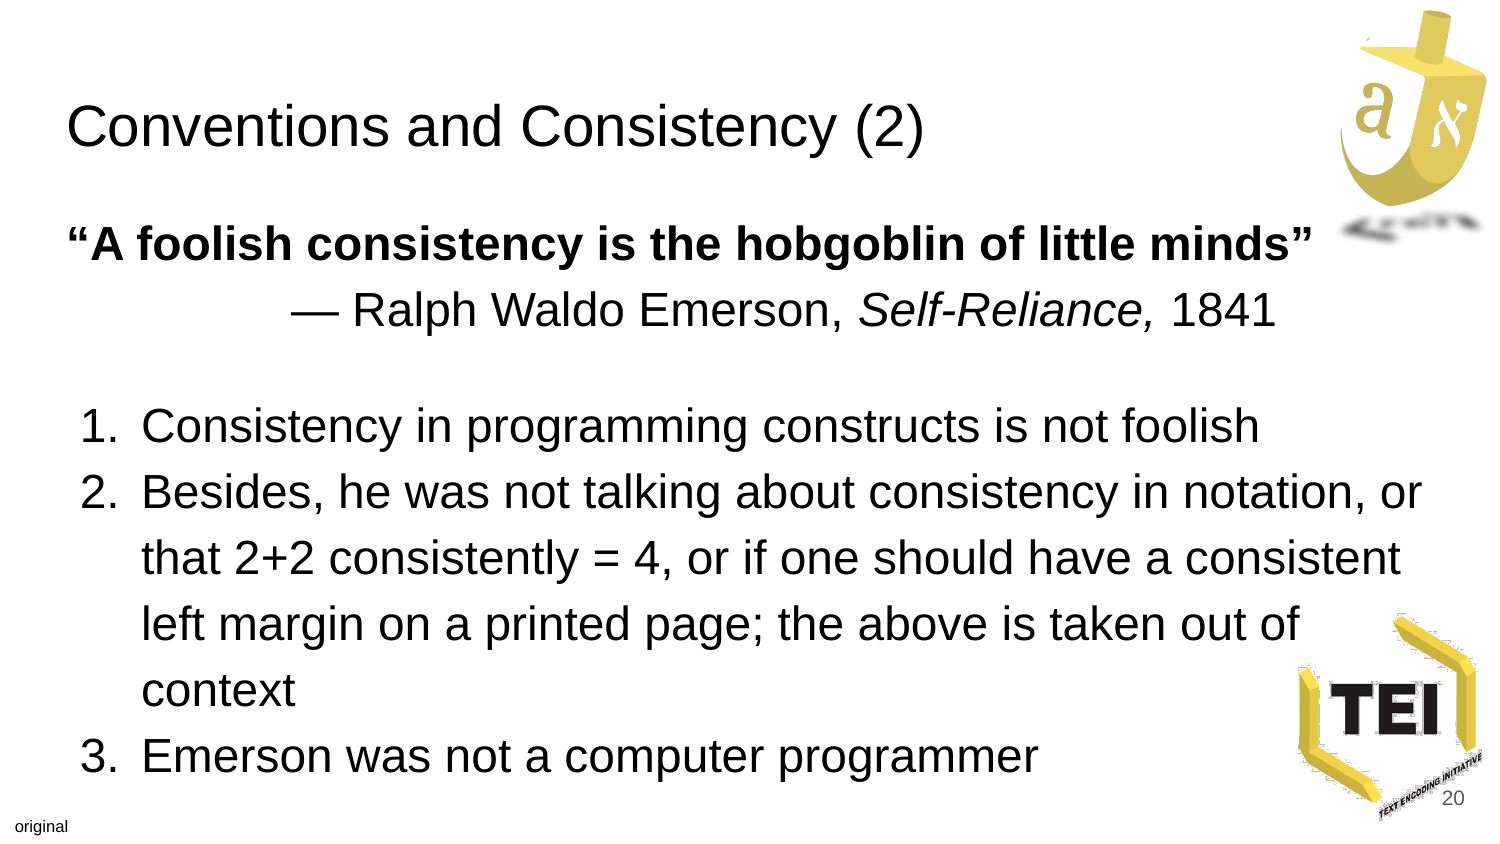

# Conventions and Consistency (2)
“A foolish consistency is the hobgoblin of little minds”
			— Ralph Waldo Emerson, Self-Reliance, 1841
Consistency in programming constructs is not foolish
Besides, he was not talking about consistency in notation, or that 2+2 consistently = 4, or if one should have a consistent left margin on a printed page; the above is taken out of context
Emerson was not a computer programmer
original